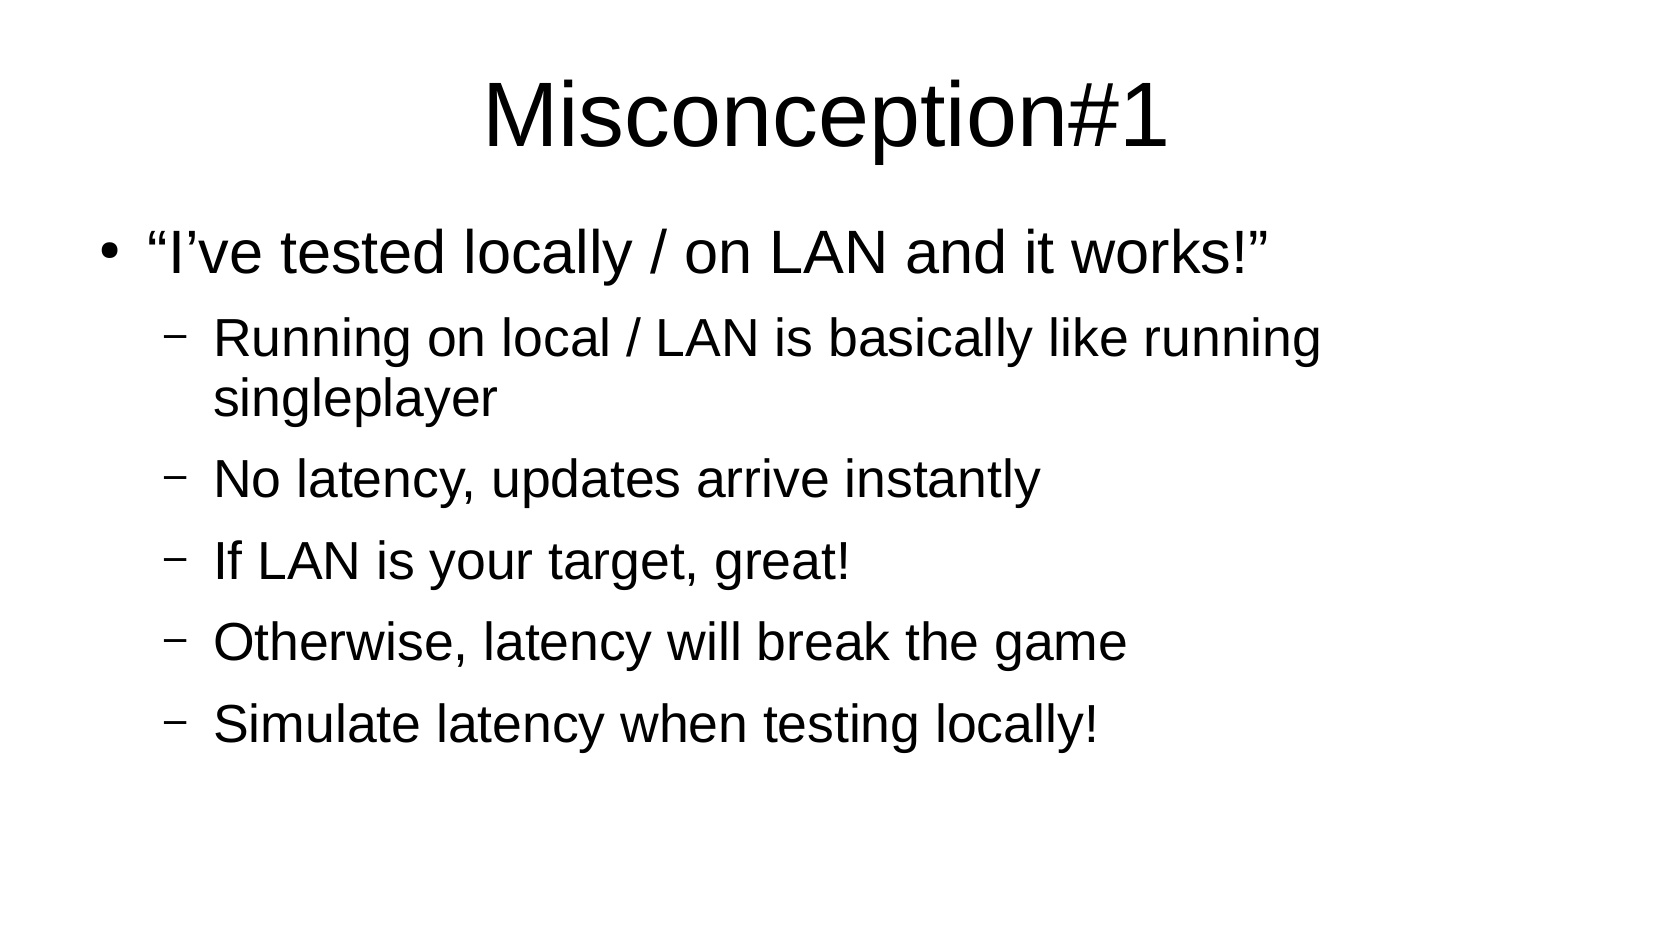

# Misconception#1
“I’ve tested locally / on LAN and it works!”
Running on local / LAN is basically like running singleplayer
No latency, updates arrive instantly
If LAN is your target, great!
Otherwise, latency will break the game
Simulate latency when testing locally!